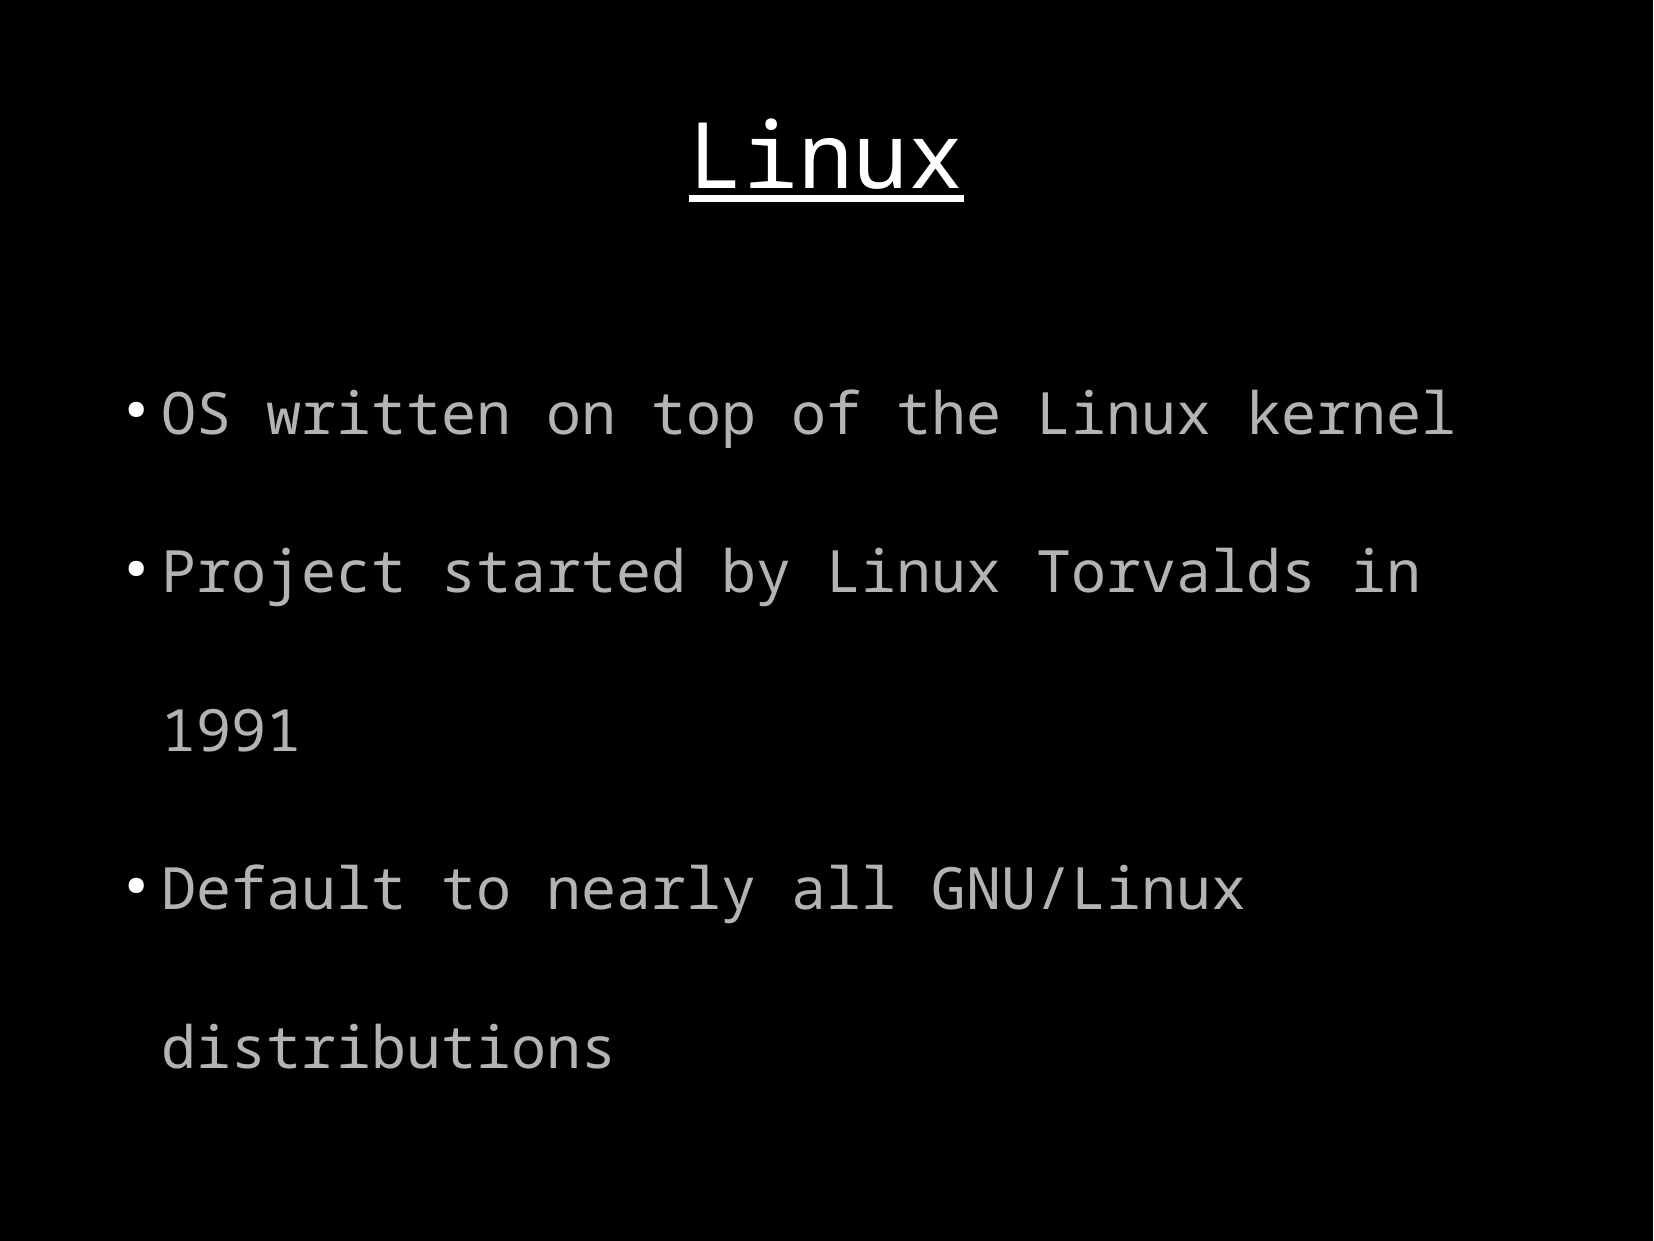

# Linux
| OS written on top of the Linux kernel Project started by Linux Torvalds in 1991 Default to nearly all GNU/Linux distributions | |
| --- | --- |